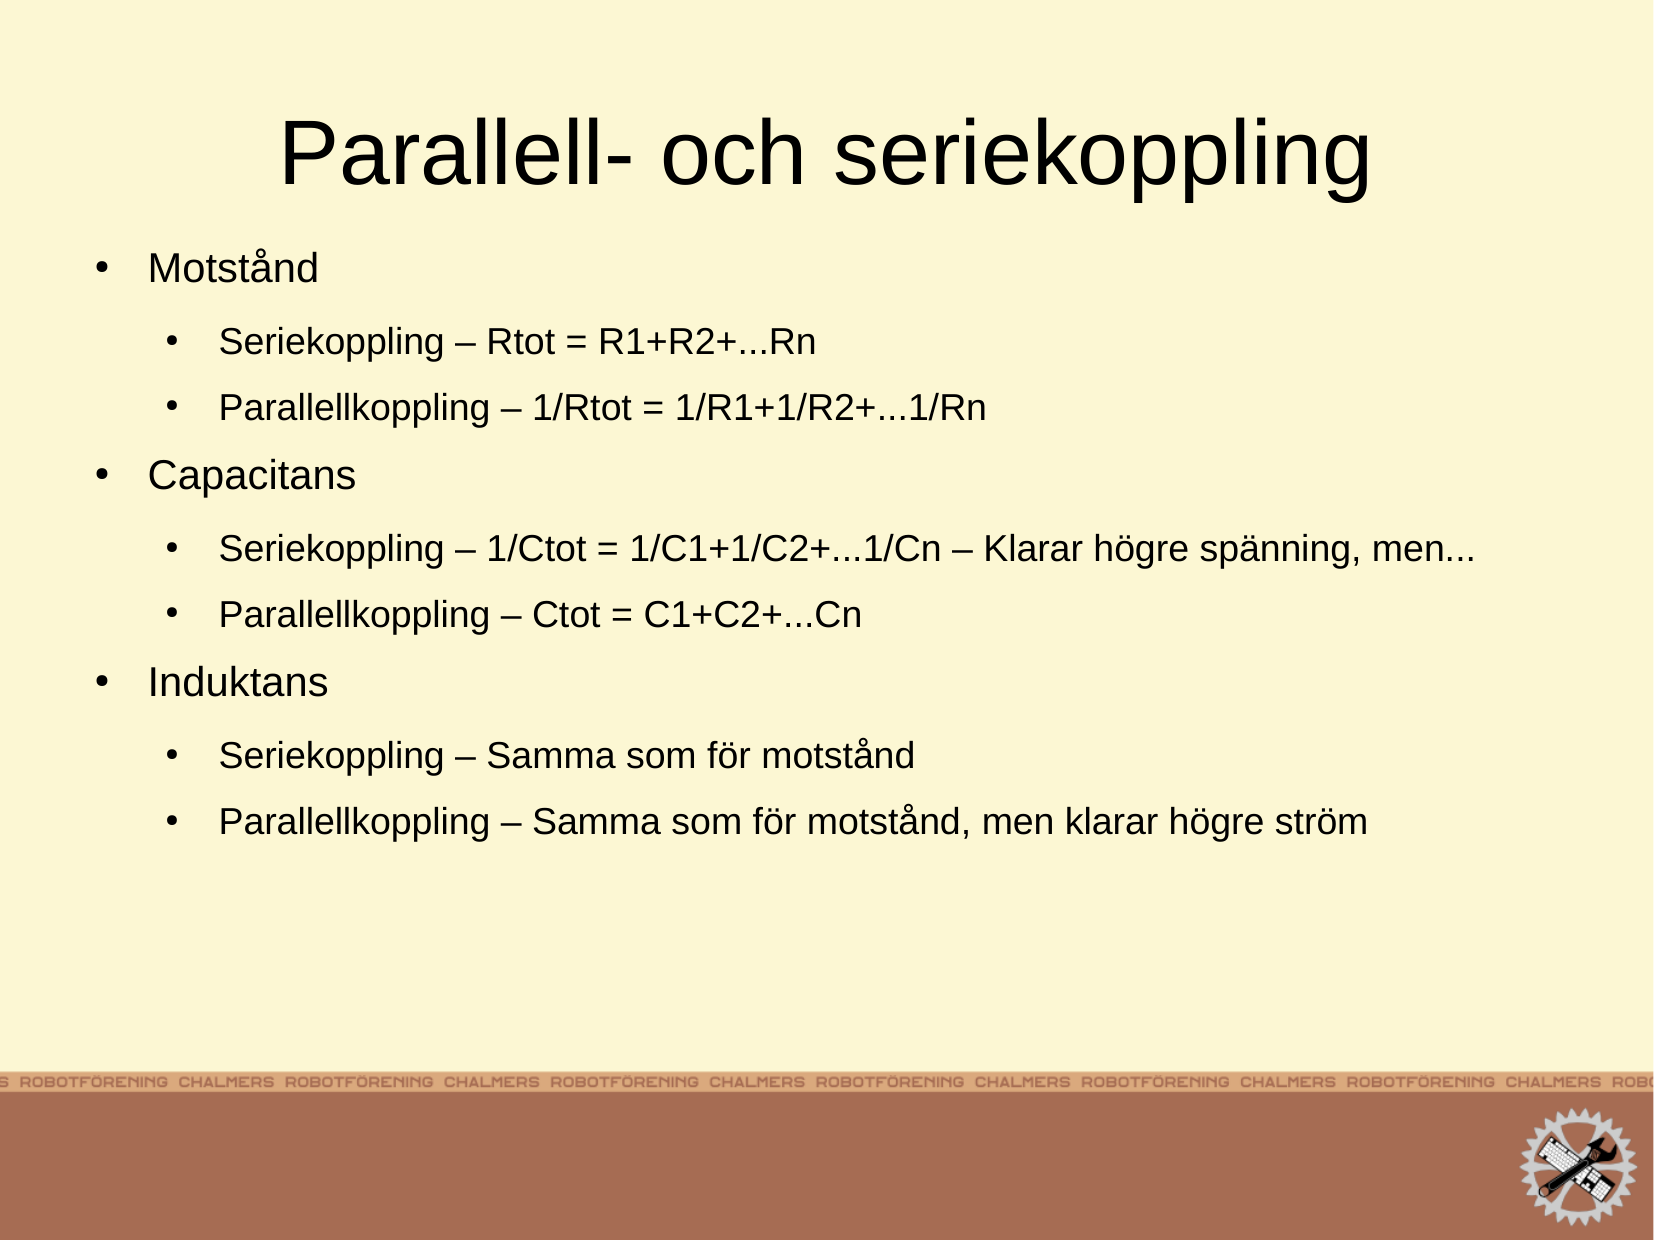

# Parallell- och seriekoppling
Motstånd
Seriekoppling – Rtot = R1+R2+...Rn
Parallellkoppling – 1/Rtot = 1/R1+1/R2+...1/Rn
Capacitans
Seriekoppling – 1/Ctot = 1/C1+1/C2+...1/Cn – Klarar högre spänning, men...
Parallellkoppling – Ctot = C1+C2+...Cn
Induktans
Seriekoppling – Samma som för motstånd
Parallellkoppling – Samma som för motstånd, men klarar högre ström